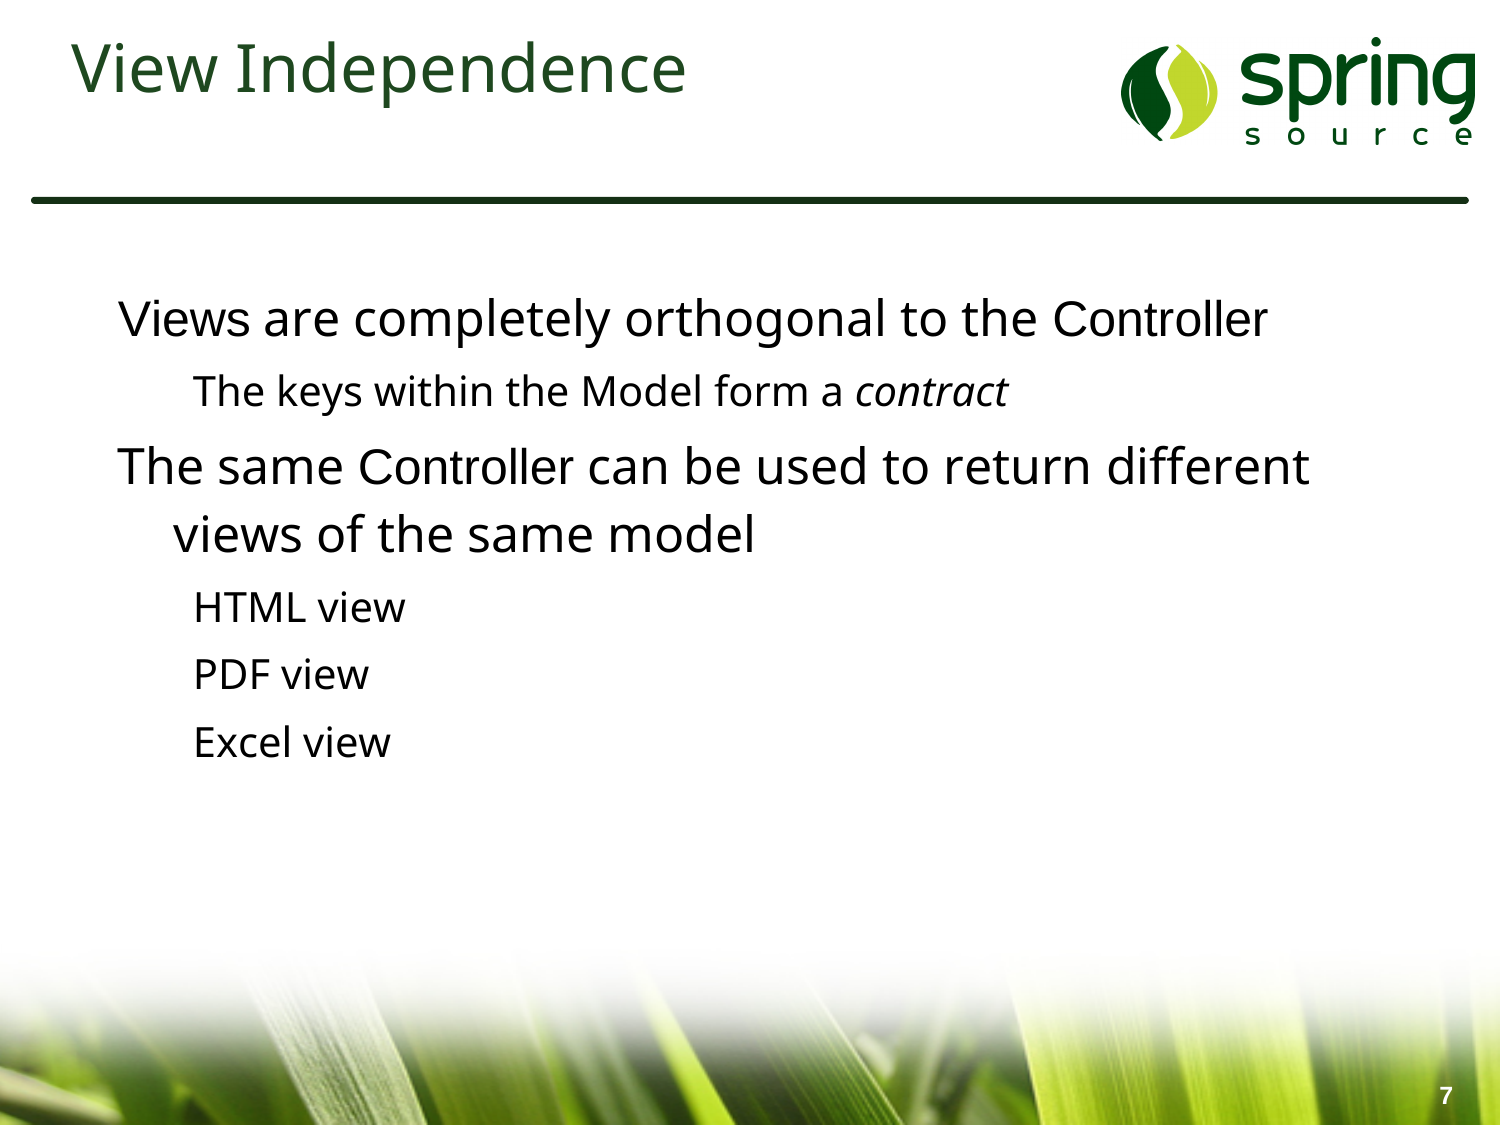

# View Independence
Views are completely orthogonal to the Controller
The keys within the Model form a contract
The same Controller can be used to return different views of the same model
HTML view
PDF view
Excel view